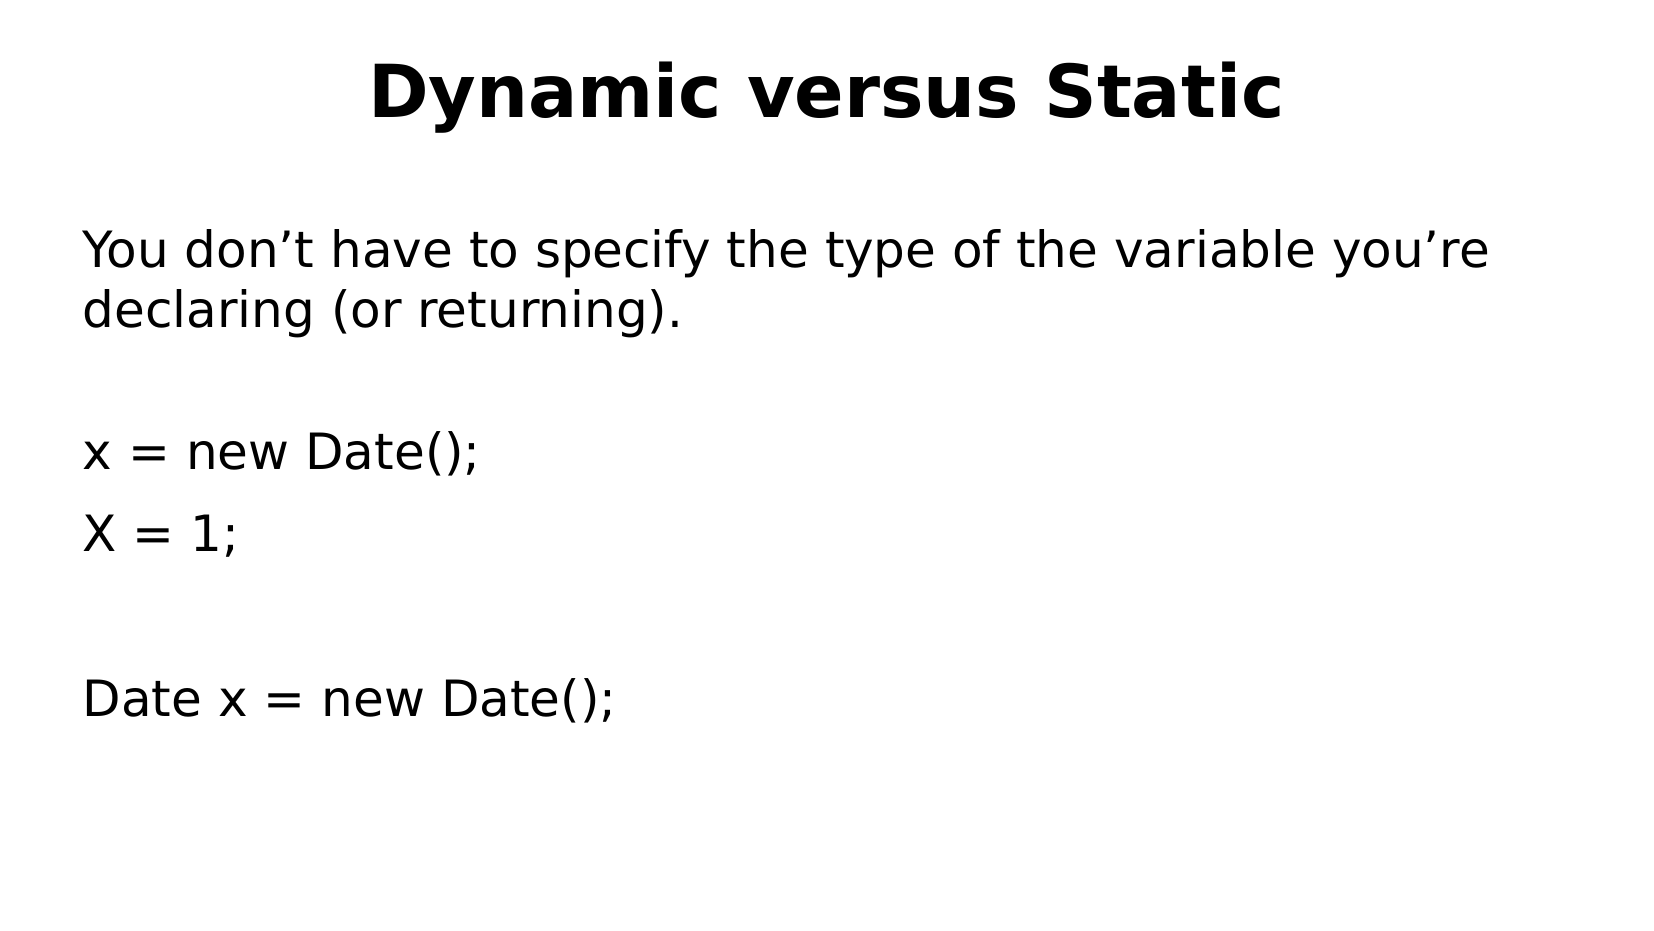

# Dynamic versus Static
You don’t have to specify the type of the variable you’re declaring (or returning).
x = new Date();
X = 1;
Date x = new Date();